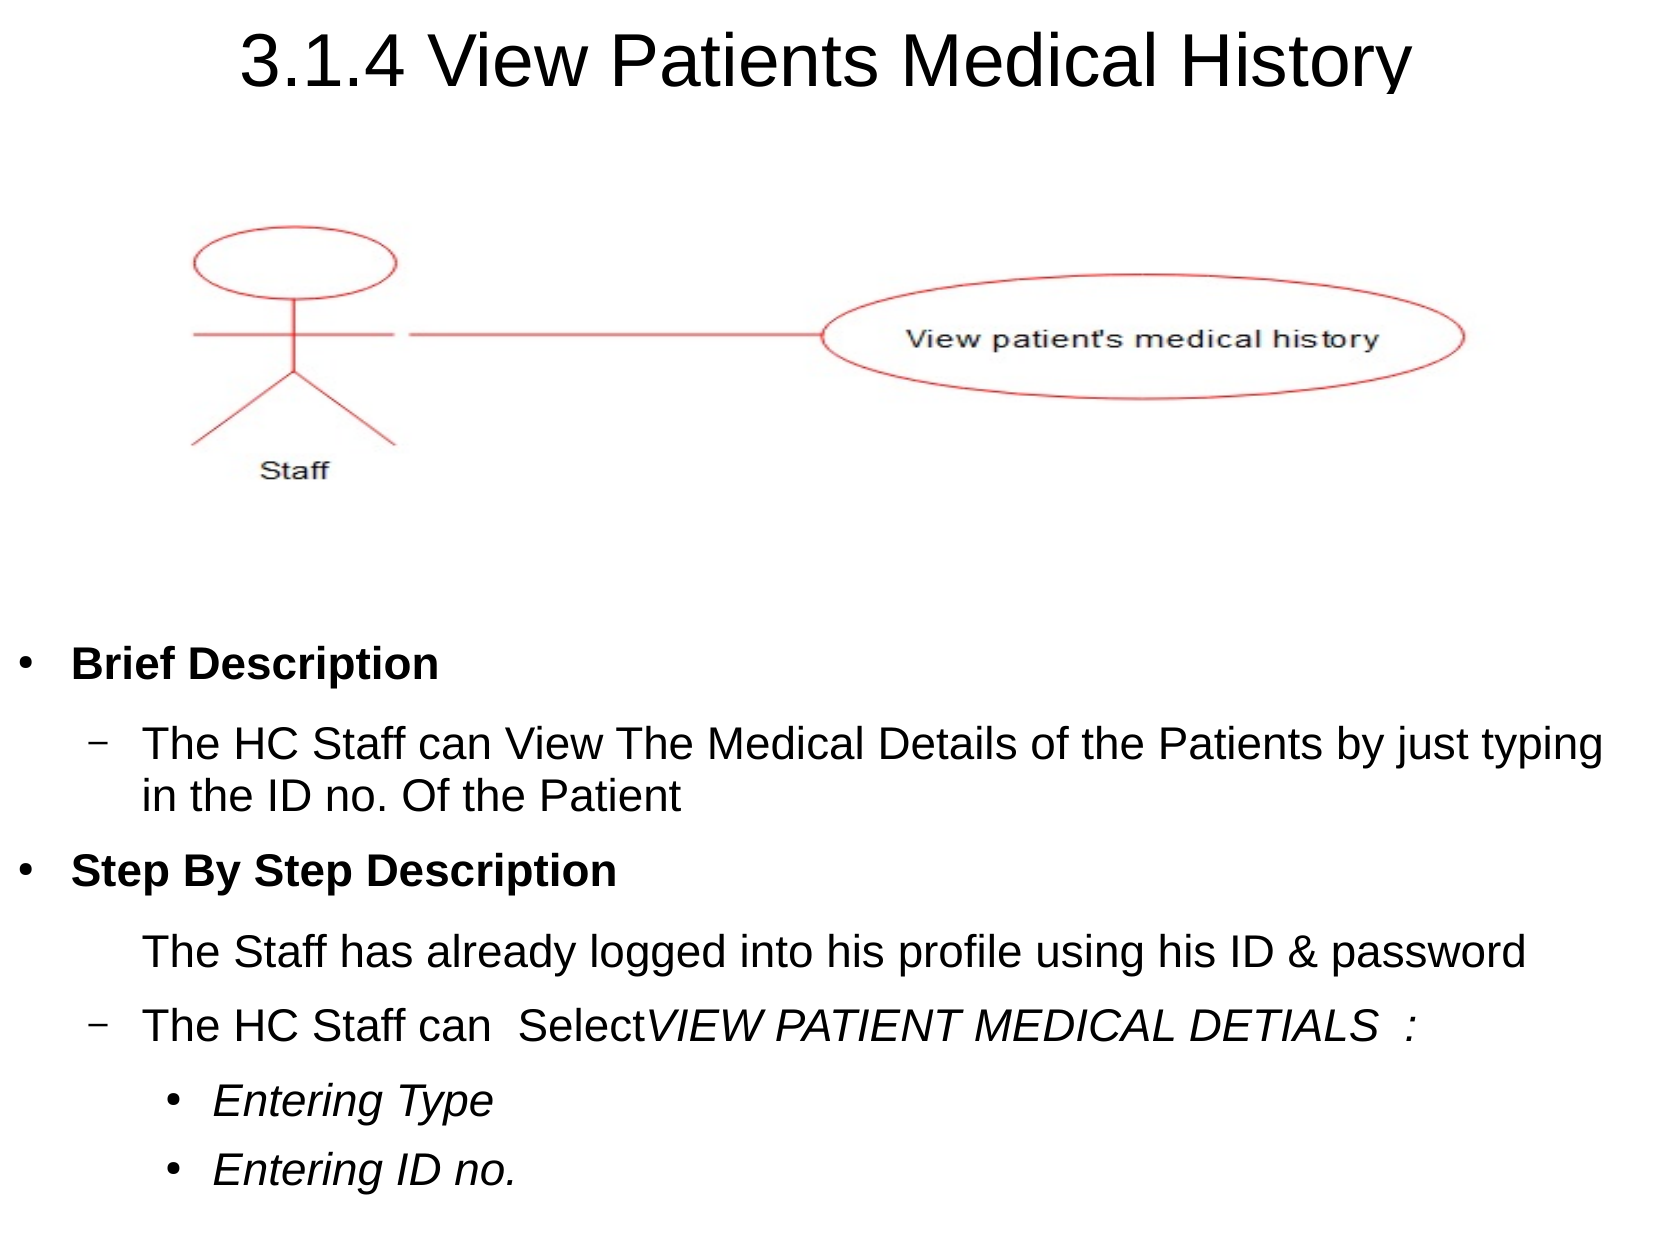

# 3.1.4 View Patients Medical History
Brief Description
The HC Staff can View The Medical Details of the Patients by just typing in the ID no. Of the Patient
Step By Step Description
The Staff has already logged into his profile using his ID & password
The HC Staff can SelectVIEW PATIENT MEDICAL DETIALS :
Entering Type
Entering ID no.